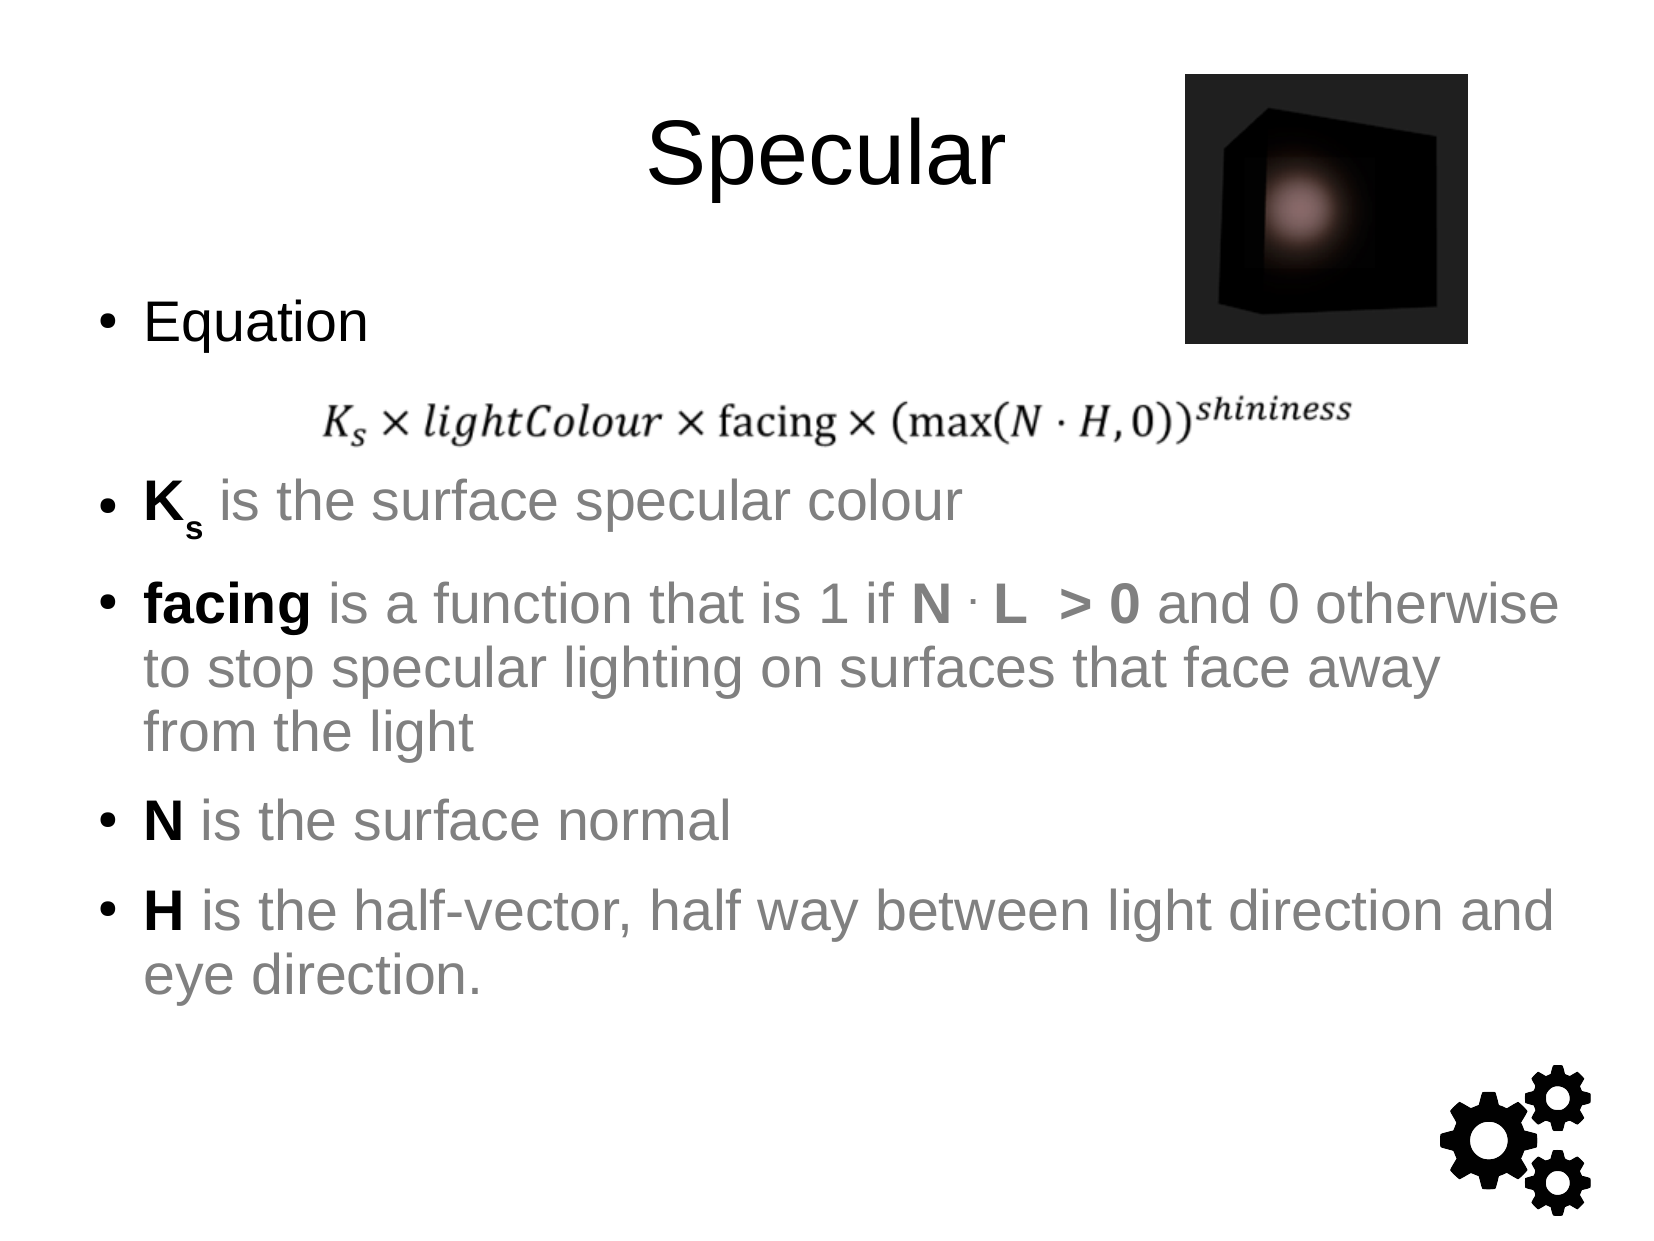

# Specular
Equation
Ks is the surface specular colour
facing is a function that is 1 if N . L > 0 and 0 otherwise to stop specular lighting on surfaces that face away from the light
N is the surface normal
H is the half-vector, half way between light direction and eye direction.